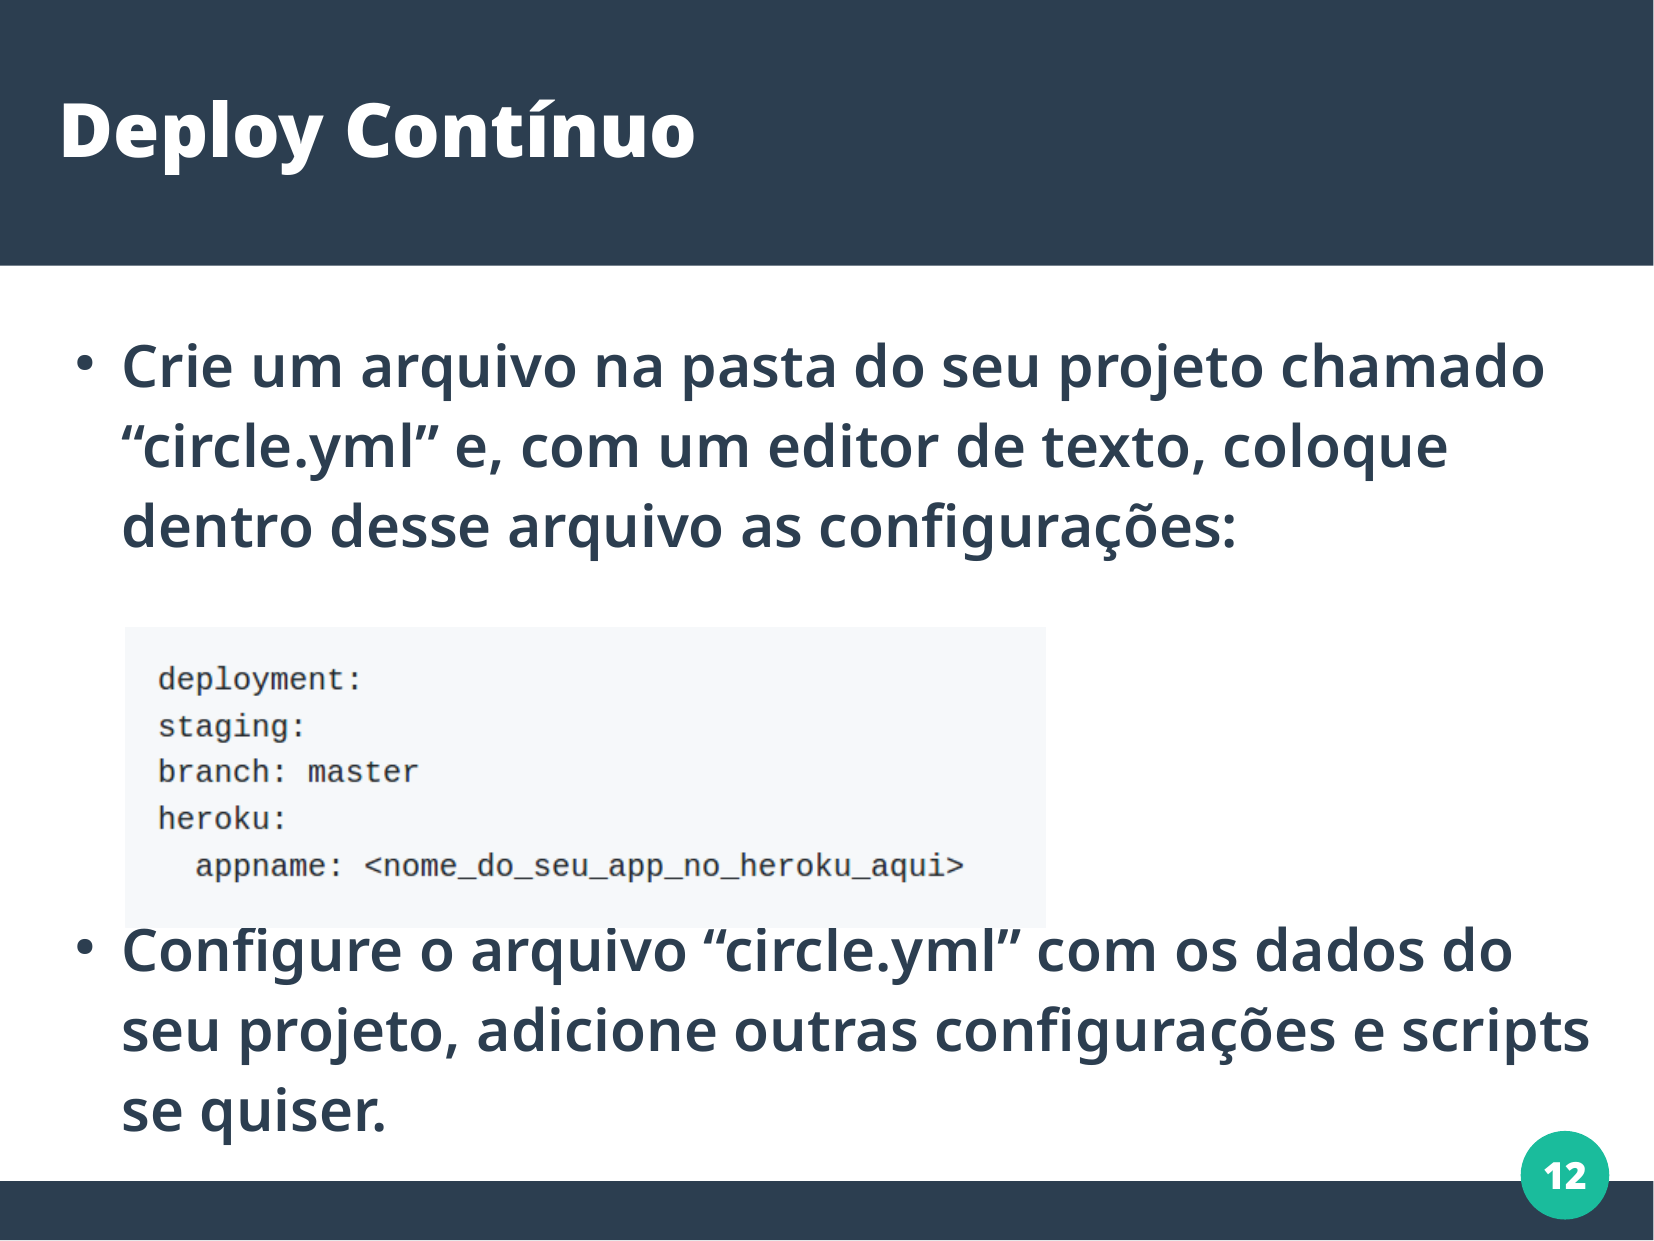

# Deploy Contínuo
Crie um arquivo na pasta do seu projeto chamado “circle.yml” e, com um editor de texto, coloque dentro desse arquivo as configurações:
Configure o arquivo “circle.yml” com os dados do seu projeto, adicione outras configurações e scripts se quiser.
12